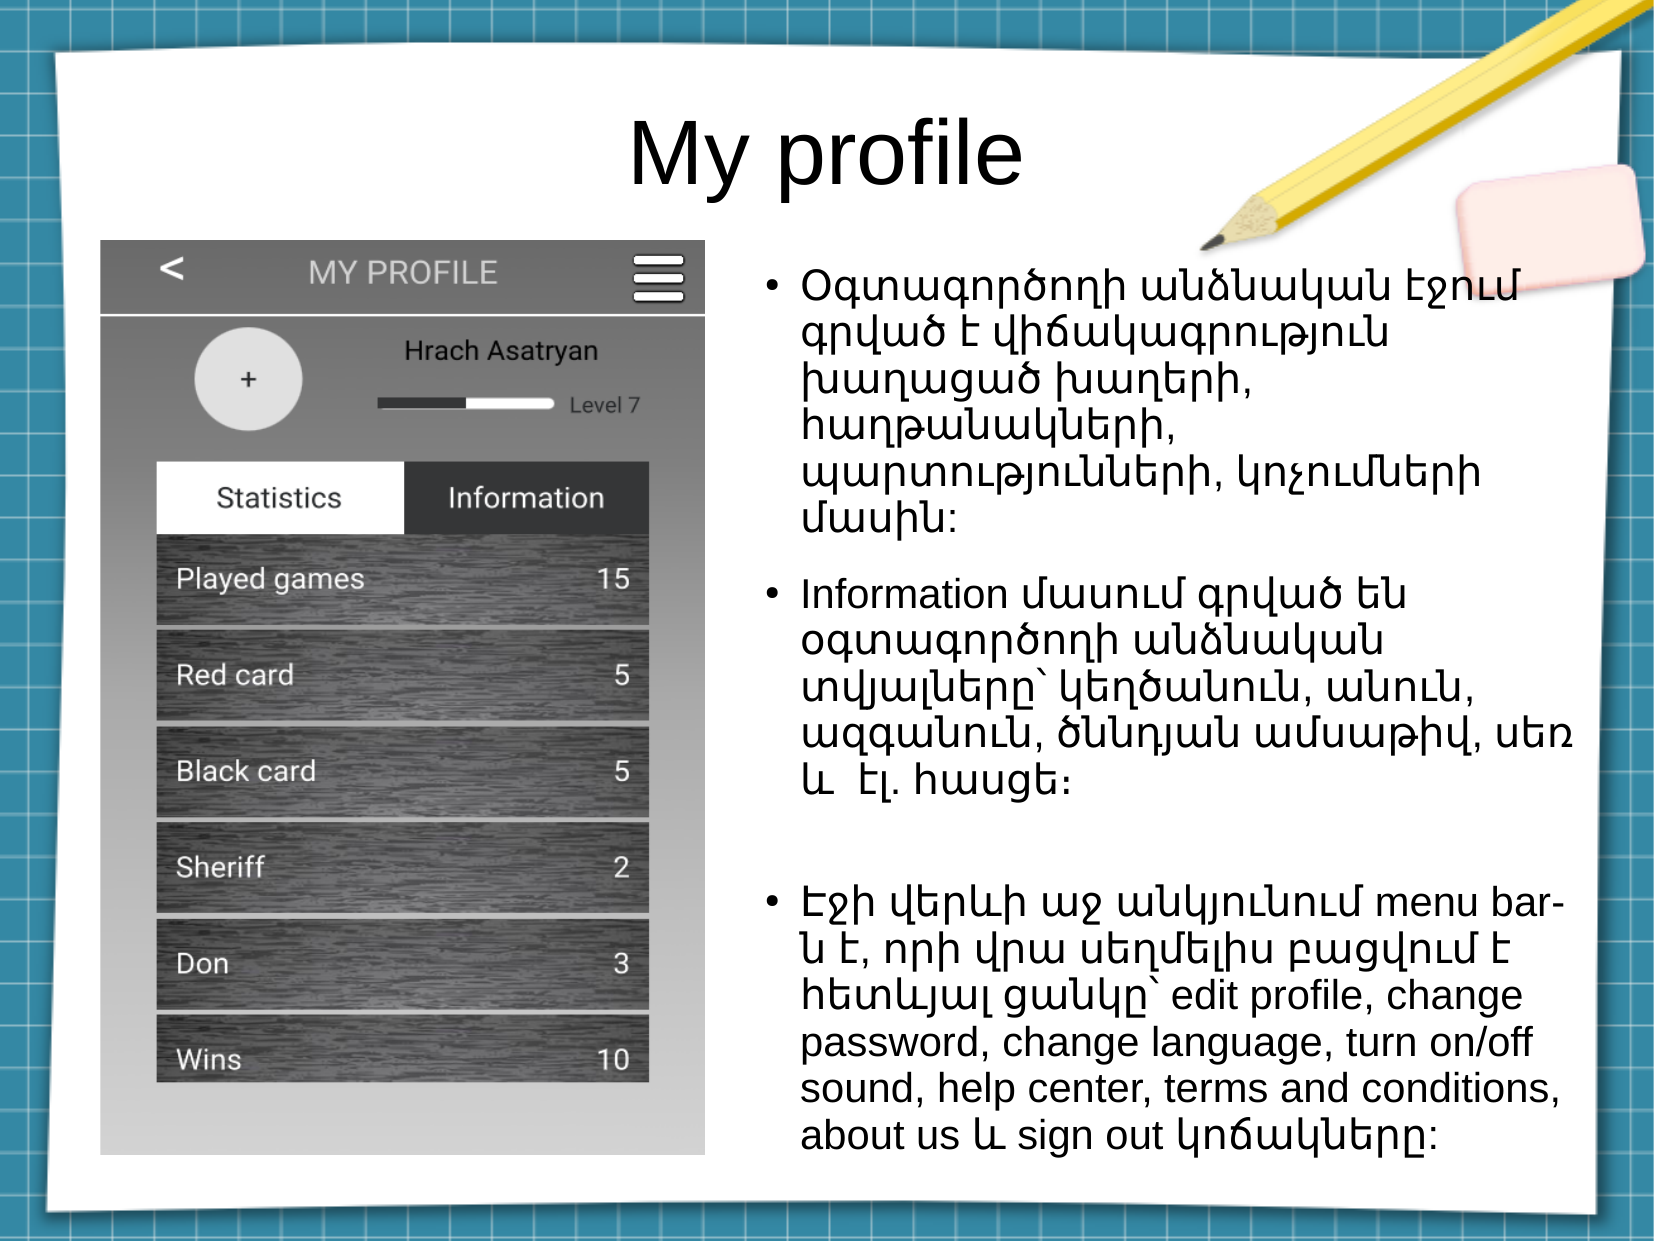

# My profile
Օգտագործողի անձնական էջում գրված է վիճակագրություն խաղացած խաղերի, հաղթանակների, պարտությունների, կոչումների մասին:
Information մասում գրված են օգտագործողի անձնական տվյալները՝ կեղծանուն, անուն, ազգանուն, ծննդյան ամսաթիվ, սեռ և էլ. հասցե։
Էջի վերևի աջ անկյունում menu bar-ն է, որի վրա սեղմելիս բացվում է հետևյալ ցանկը՝ edit profile, change password, change language, turn on/off sound, help center, terms and conditions, about us և sign out կոճակները: